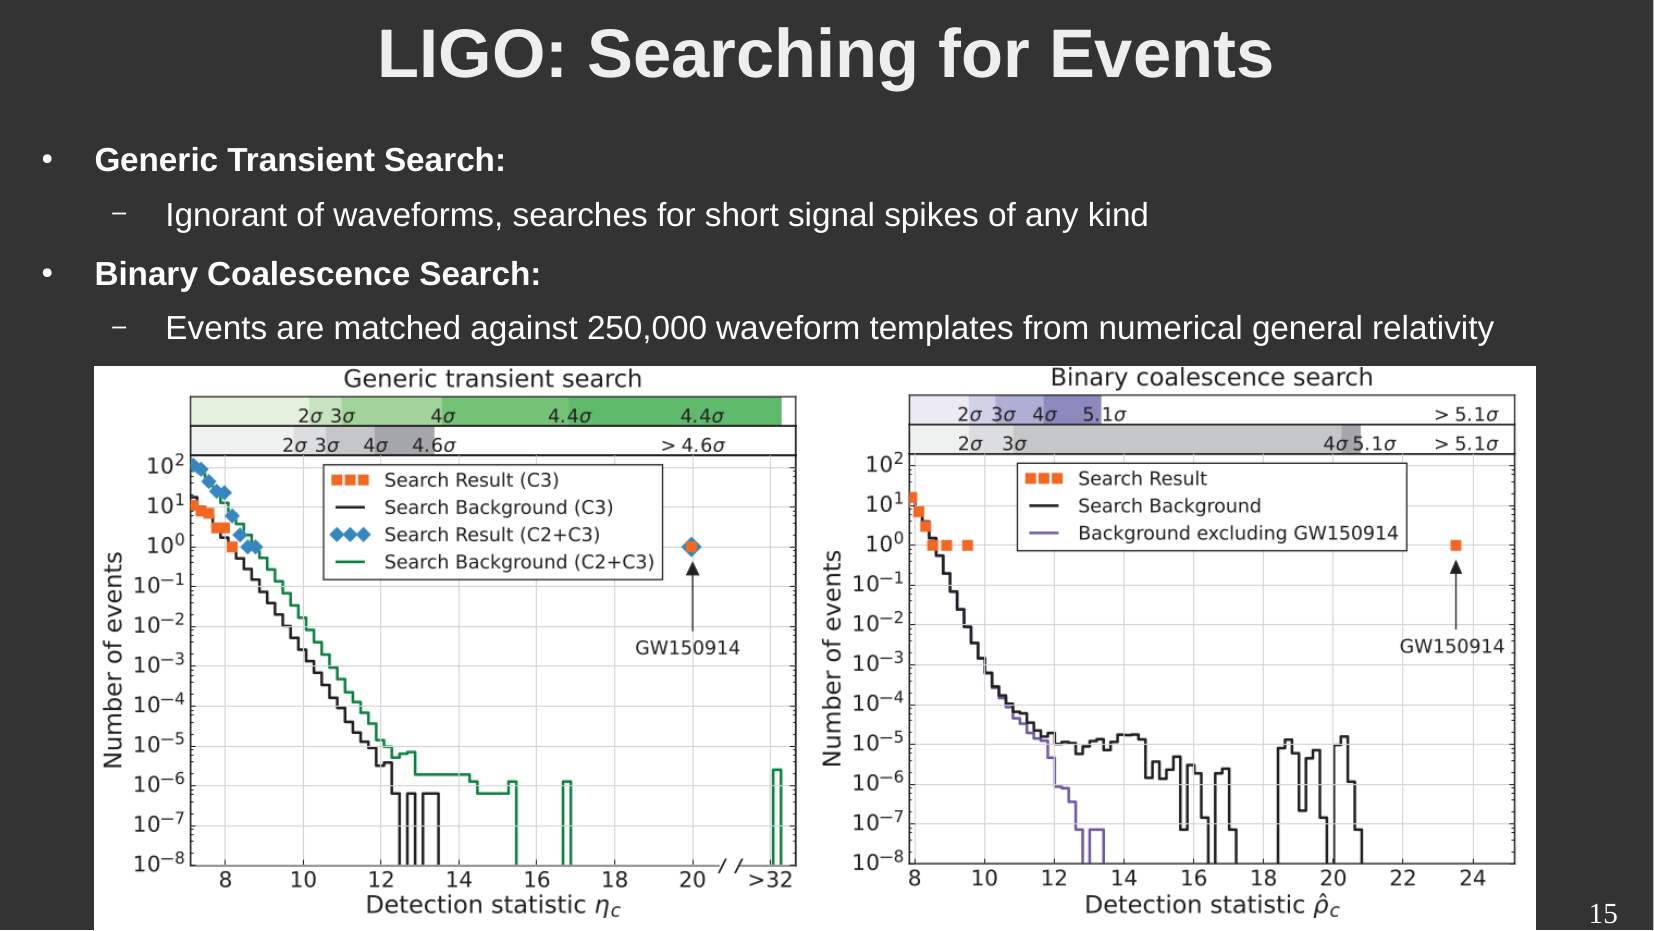

# LIGO: Searching for Events
Generic Transient Search:
Ignorant of waveforms, searches for short signal spikes of any kind
Binary Coalescence Search:
Events are matched against 250,000 waveform templates from numerical general relativity